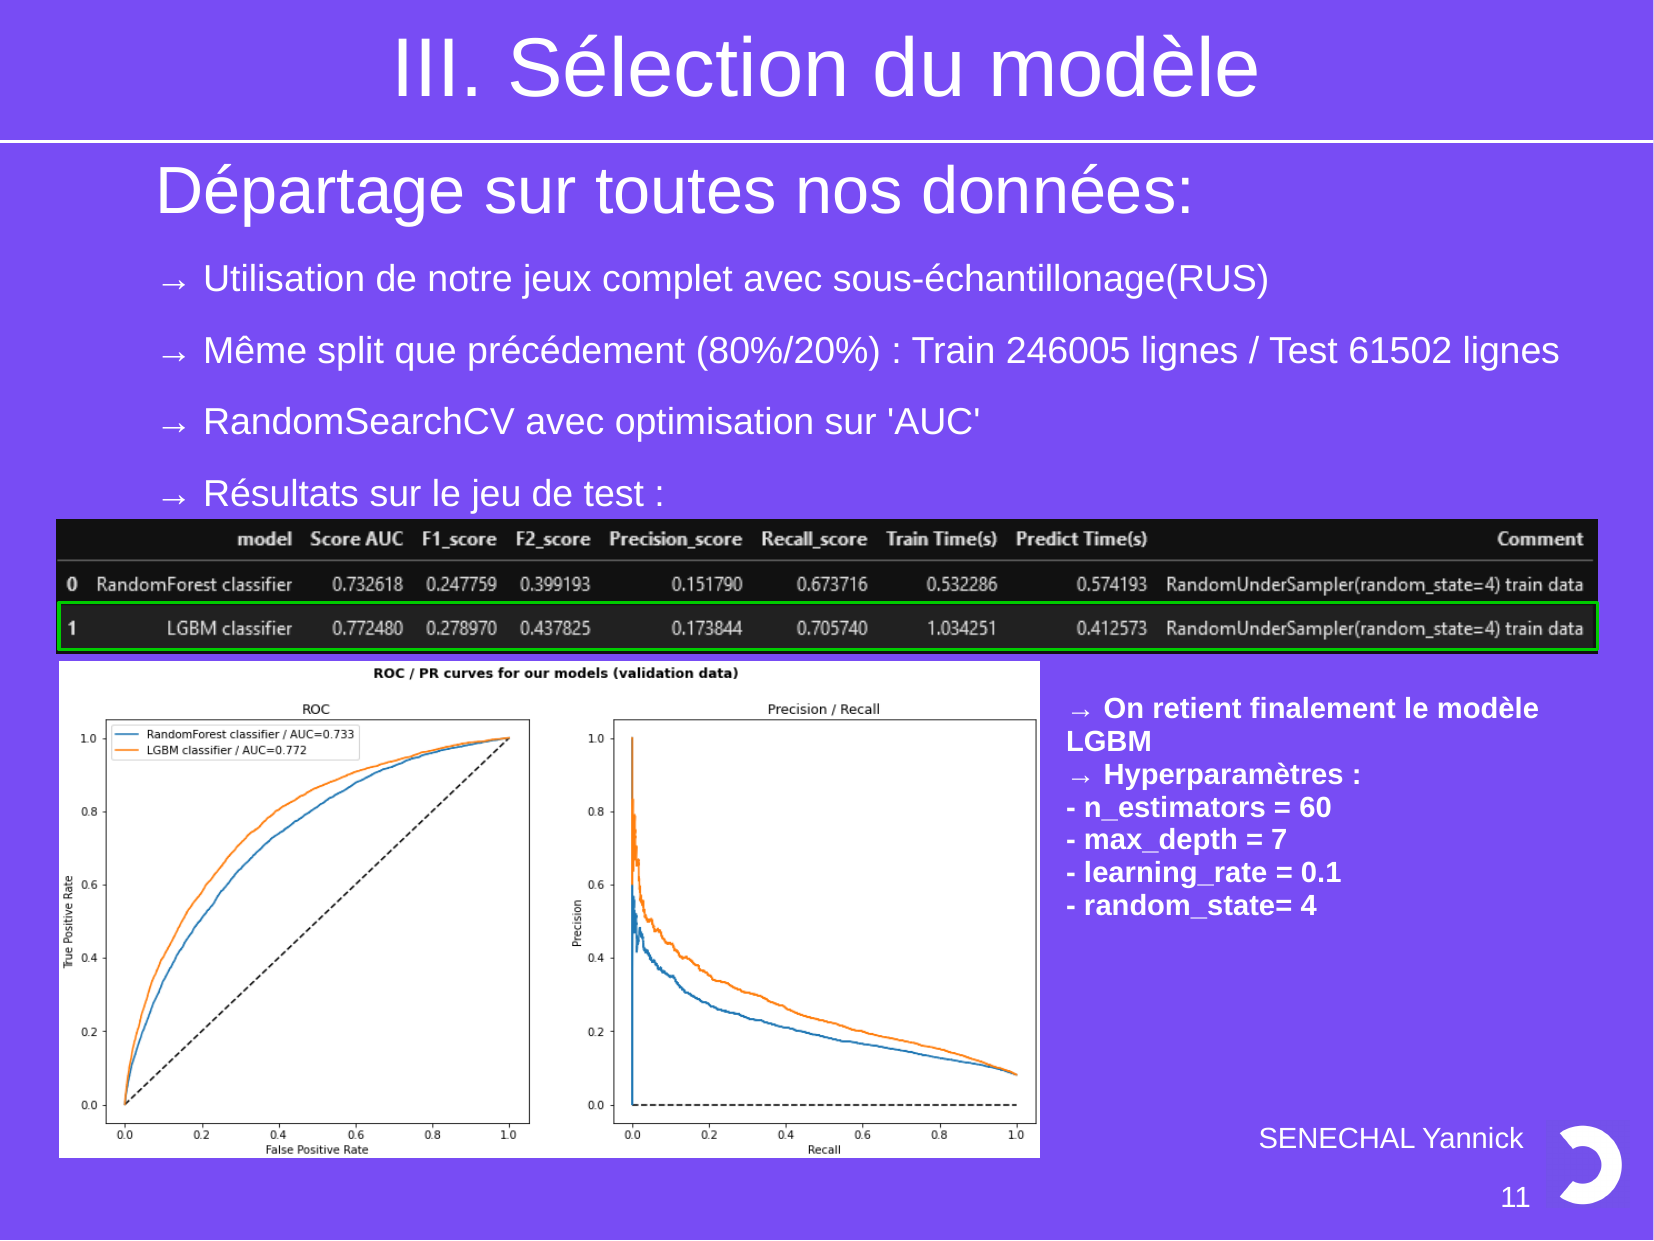

# III. Sélection du modèle
Départage sur toutes nos données:
→ Utilisation de notre jeux complet avec sous-échantillonage(RUS)
→ Même split que précédement (80%/20%) : Train 246005 lignes / Test 61502 lignes
→ RandomSearchCV avec optimisation sur 'AUC'
→ Résultats sur le jeu de test :
→ On retient finalement le modèle LGBM
→ Hyperparamètres :
- n_estimators = 60
- max_depth = 7
- learning_rate = 0.1
- random_state= 4
SENECHAL Yannick
11